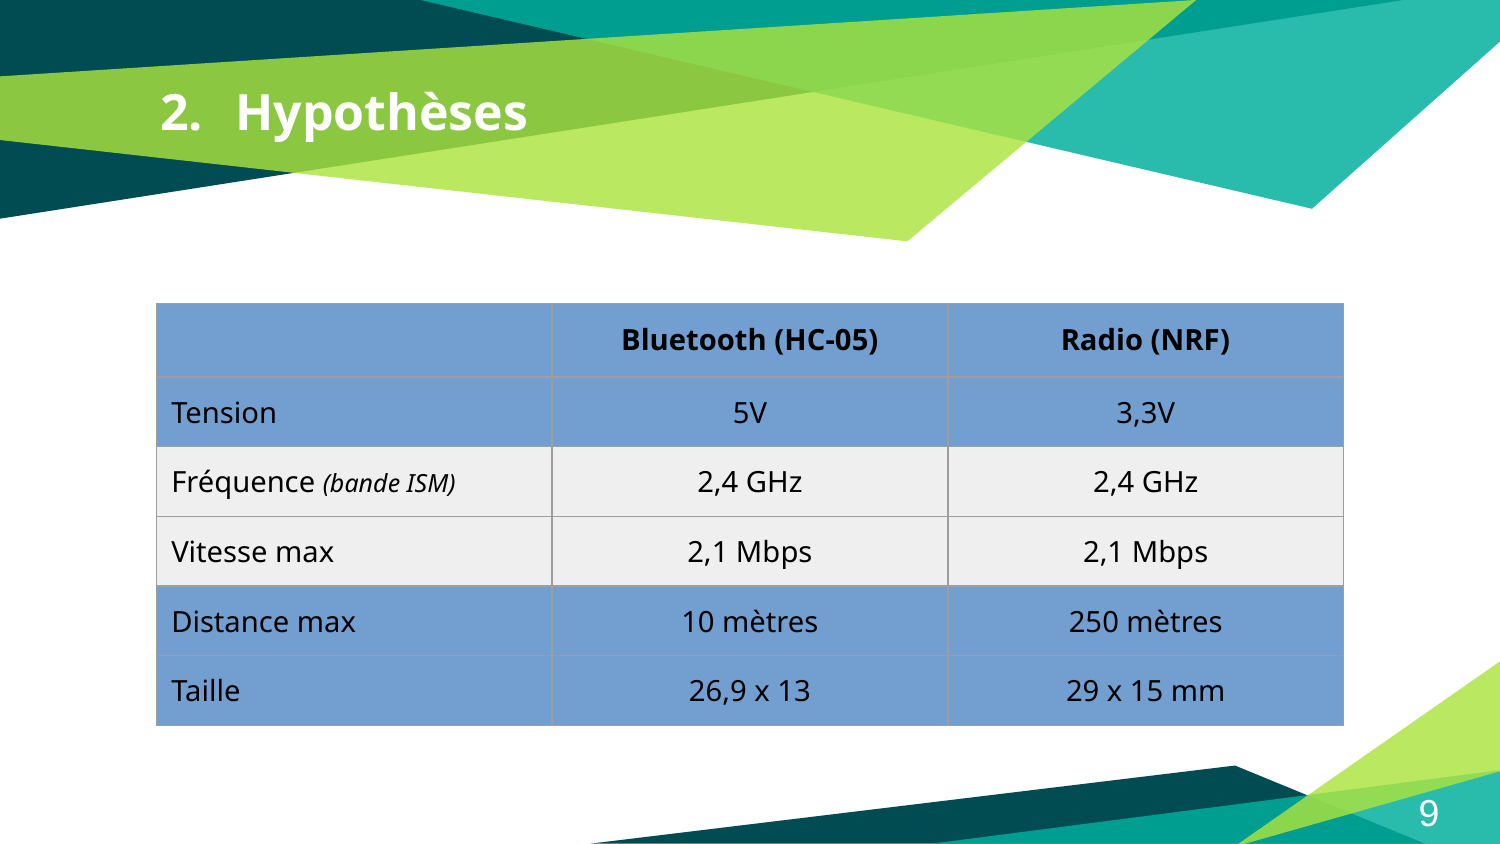

# 2. 	Hypothèses
| | Bluetooth (HC-05) | Radio (NRF) |
| --- | --- | --- |
| Tension | 5V | 3,3V |
| Fréquence (bande ISM) | 2,4 GHz | 2,4 GHz |
| Vitesse max | 2,1 Mbps | 2,1 Mbps |
| Distance max | 10 mètres | 250 mètres |
| Taille | 26,9 x 13 | 29 x 15 mm |